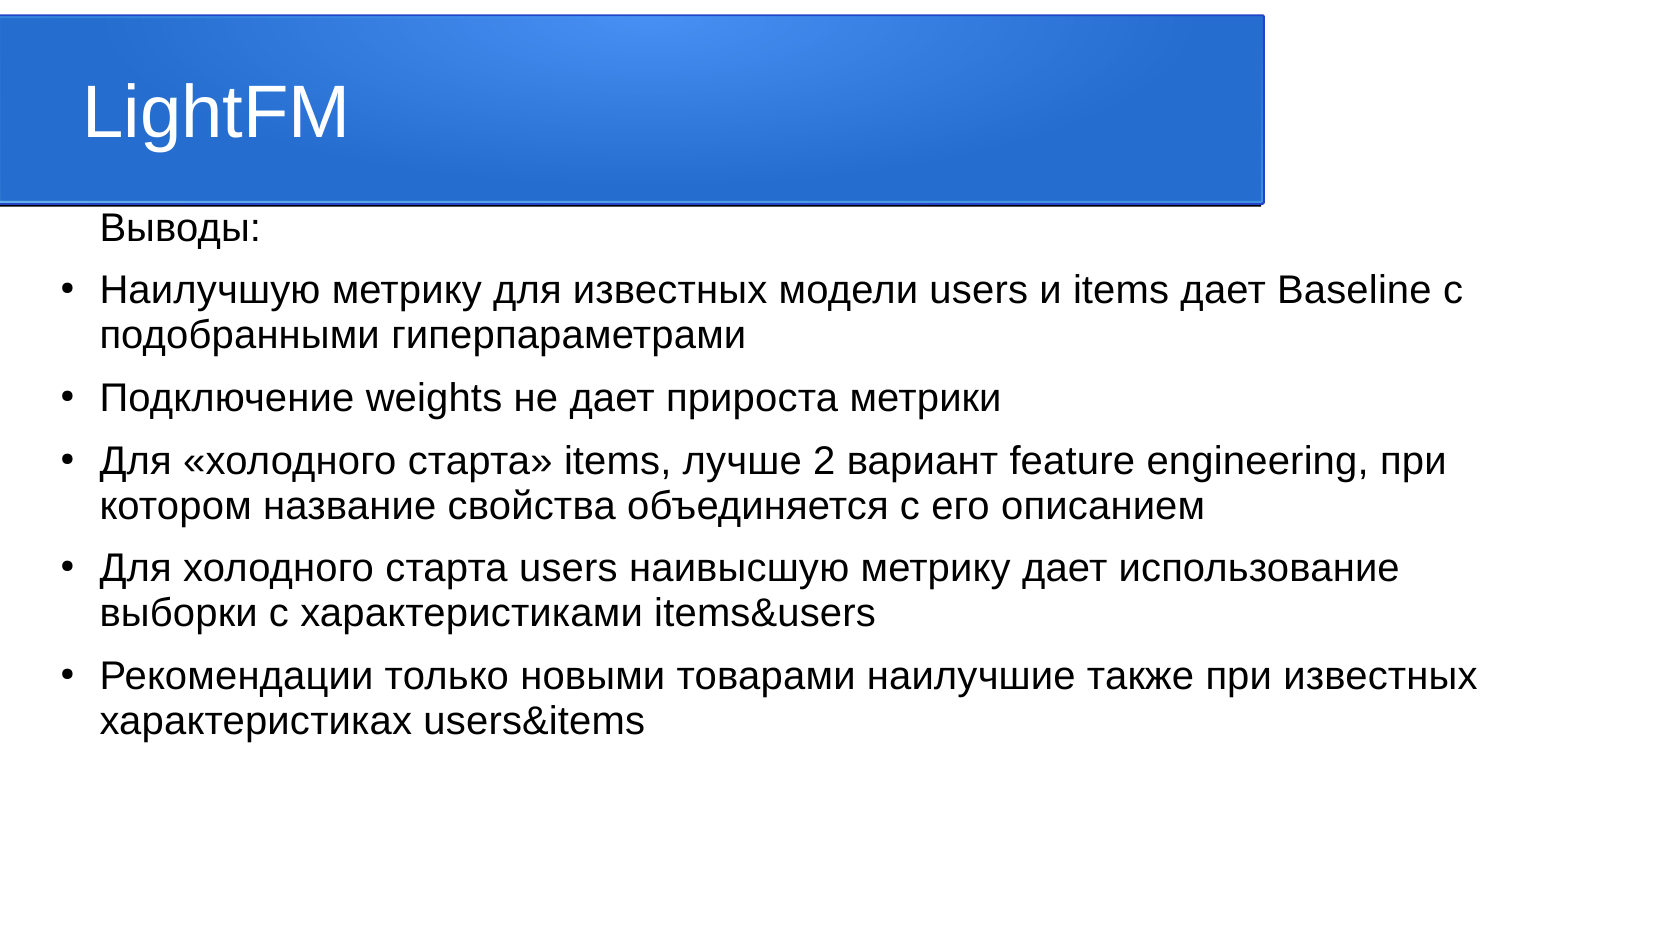

# LightFM
Выводы:
Наилучшую метрику для известных модели users и items дает Baseline с подобранными гиперпараметрами
Подключение weights не дает прироста метрики
Для «холодного старта» items, лучше 2 вариант feature engineering, при котором название свойства объединяется с его описанием
Для холодного старта users наивысшую метрику дает использование выборки с характеристиками items&users
Рекомендации только новыми товарами наилучшие также при известных характеристиках users&items